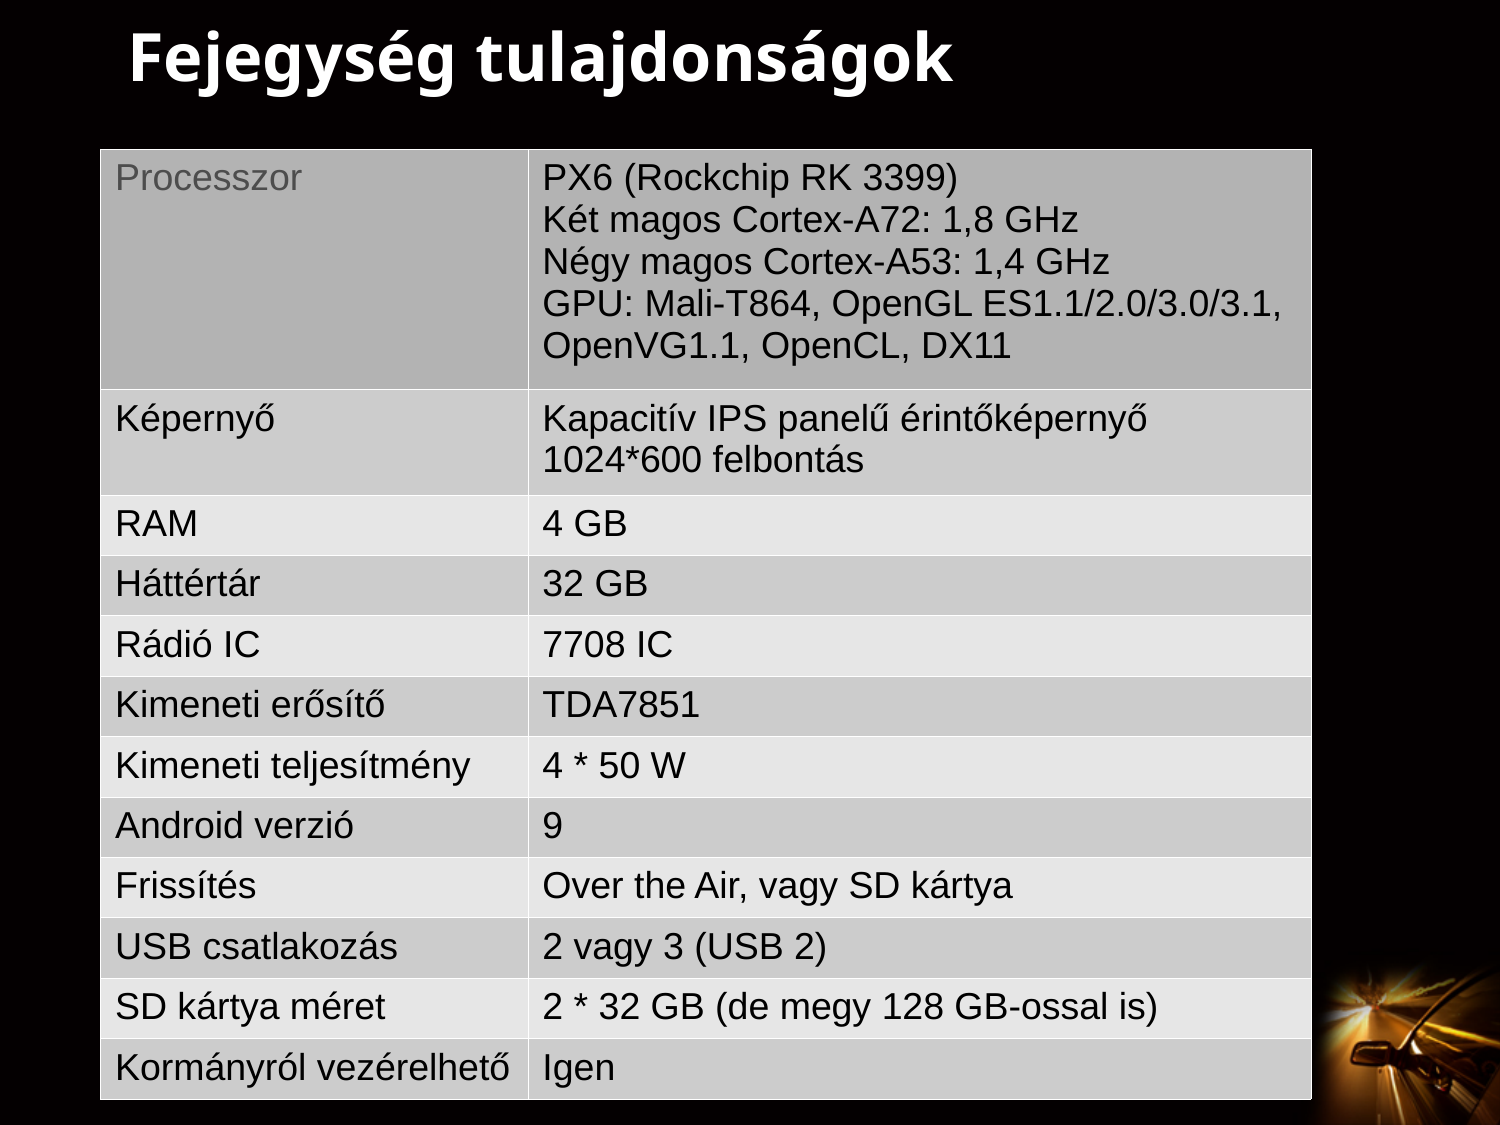

# Fejegység tulajdonságok
| Processzor | PX6 (Rockchip RK 3399) Két magos Cortex-A72: 1,8 GHz Négy magos Cortex-A53: 1,4 GHz GPU: Mali-T864, OpenGL ES1.1/2.0/3.0/3.1, OpenVG1.1, OpenCL, DX11 |
| --- | --- |
| Képernyő | Kapacitív IPS panelű érintőképernyő 1024\*600 felbontás |
| RAM | 4 GB |
| Háttértár | 32 GB |
| Rádió IC | 7708 IC |
| Kimeneti erősítő | TDA7851 |
| Kimeneti teljesítmény | 4 \* 50 W |
| Android verzió | 9 |
| Frissítés | Over the Air, vagy SD kártya |
| USB csatlakozás | 2 vagy 3 (USB 2) |
| SD kártya méret | 2 \* 32 GB (de megy 128 GB-ossal is) |
| Kormányról vezérelhető | Igen |